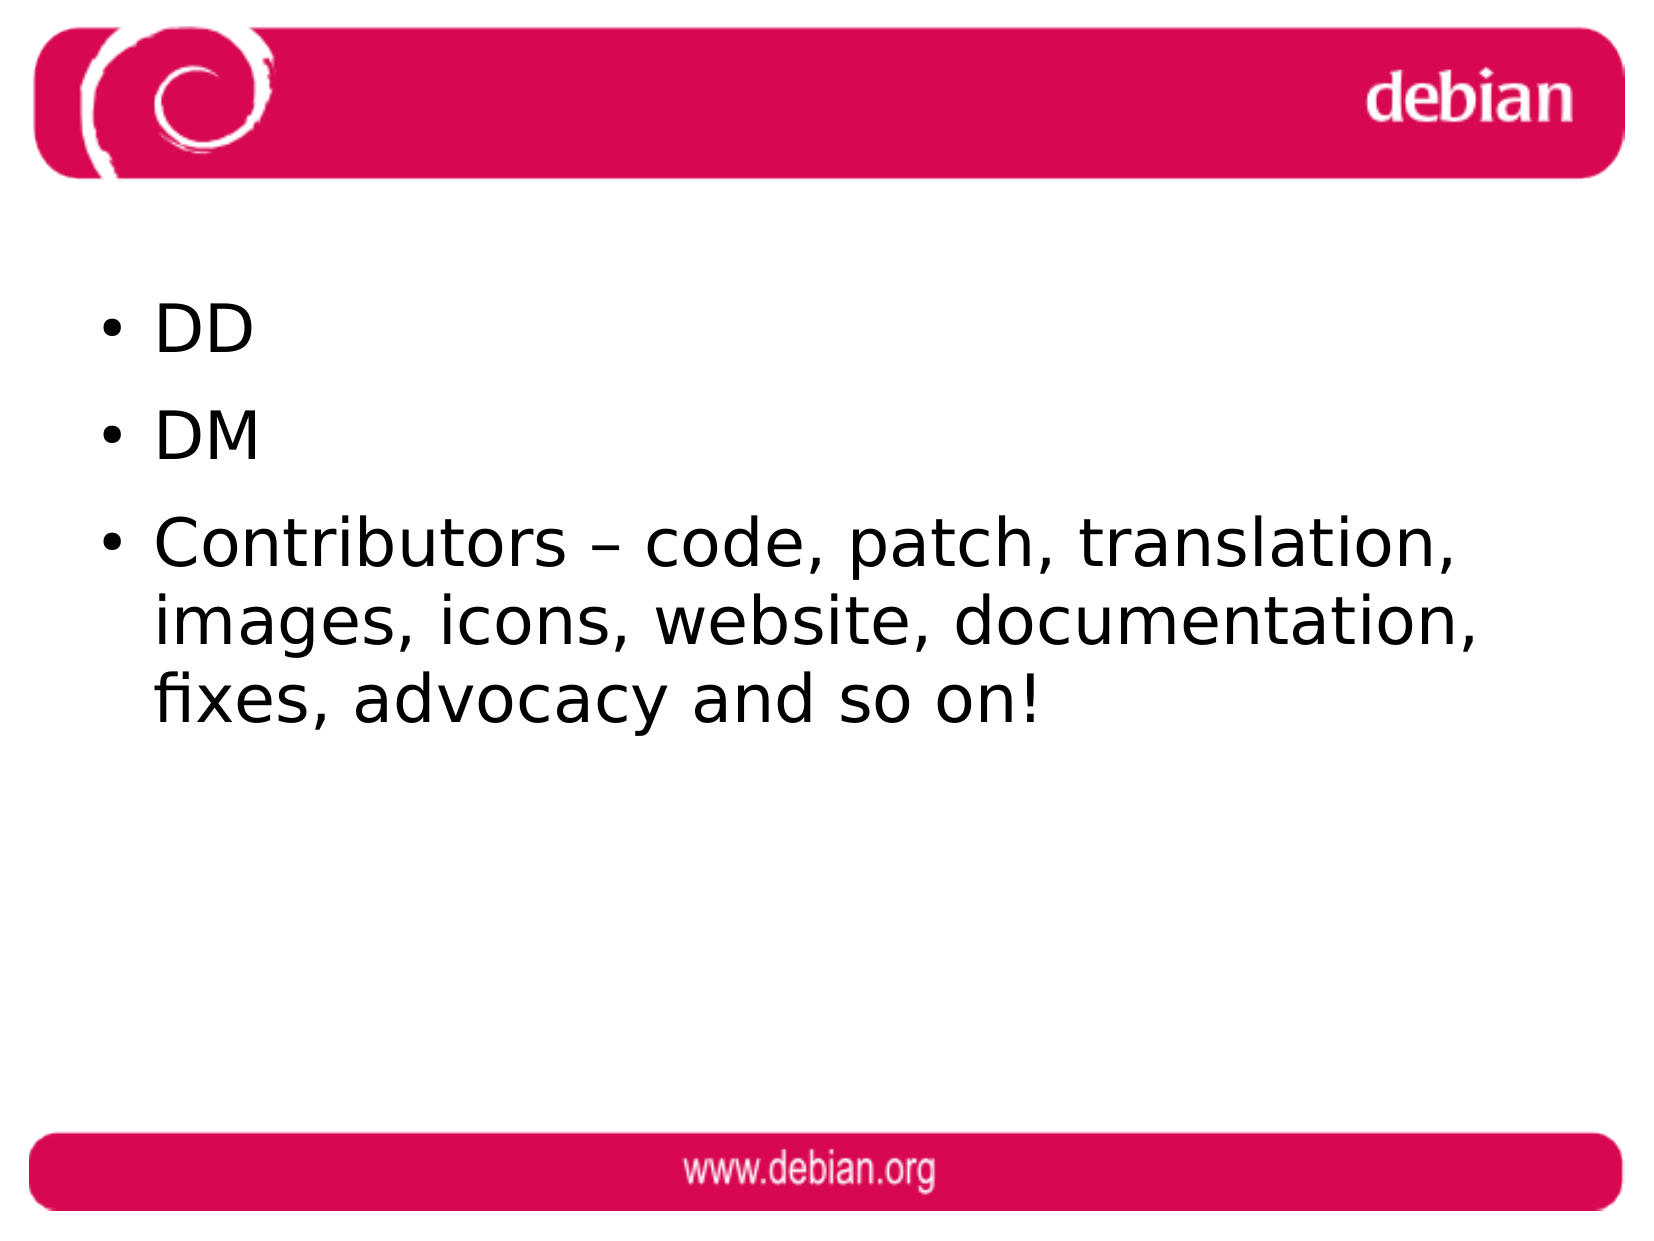

#
DD
DM
Contributors – code, patch, translation, images, icons, website, documentation, fixes, advocacy and so on!